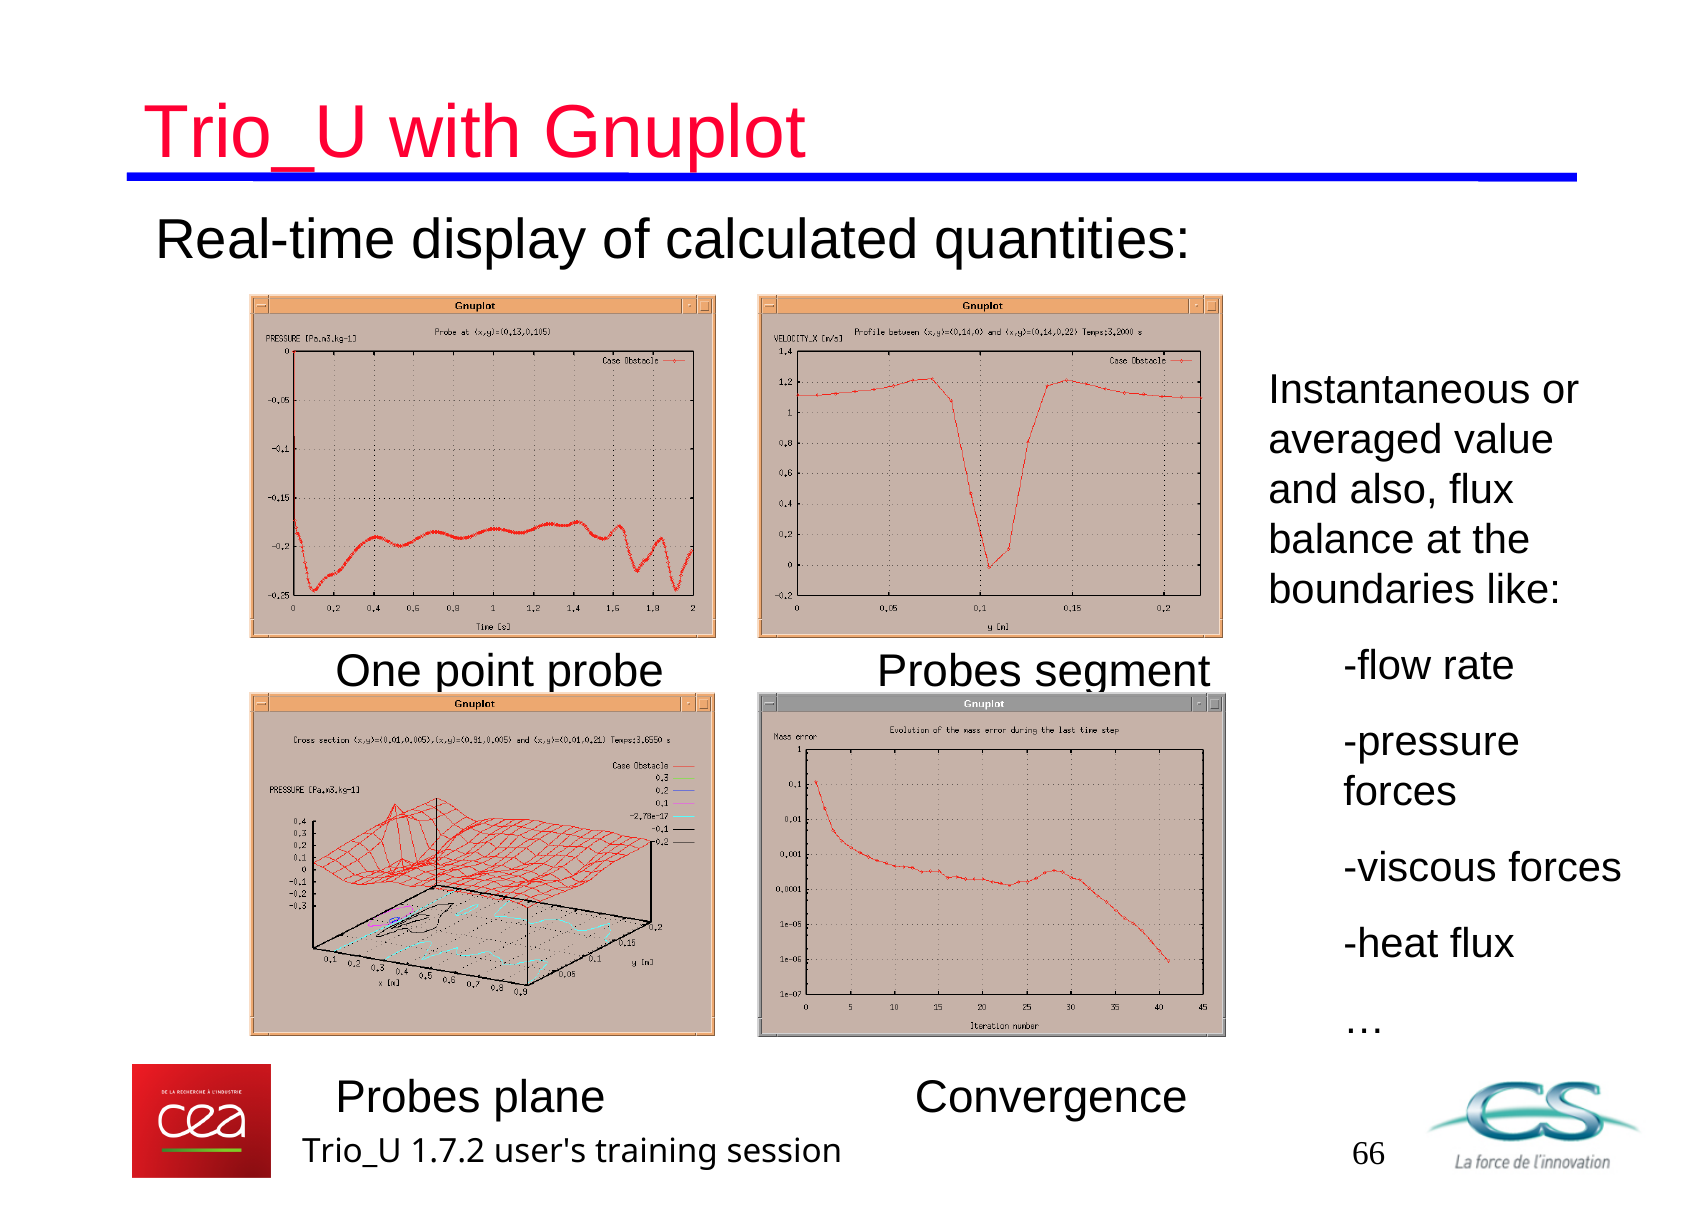

# Trio_U with Gnuplot
Real-time display of calculated quantities:
		One point probe 		Probes segment
		Probes plane	 	 Convergence
Instantaneous or averaged value and also, flux balance at the boundaries like:
-flow rate
-pressure forces
-viscous forces
-heat flux
…
Trio_U 1.7.2 user's training session
66